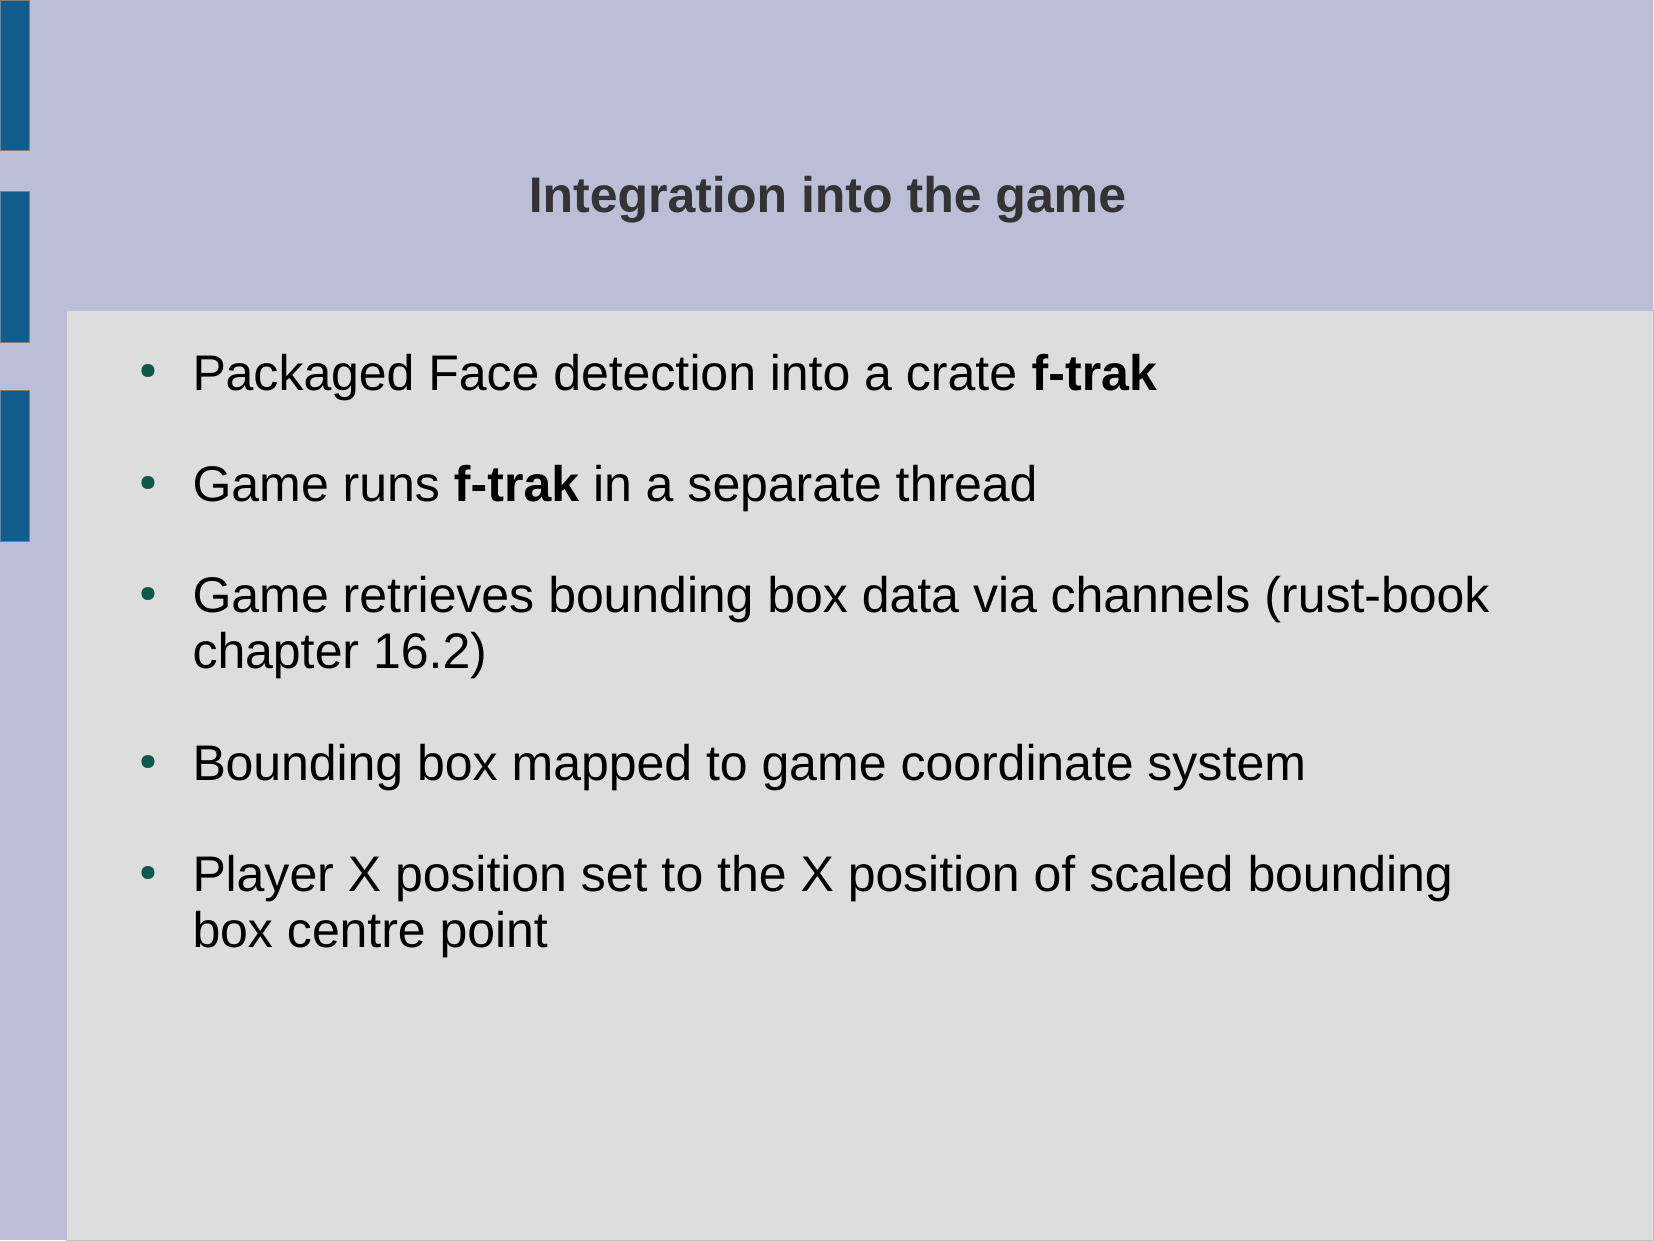

# Integration into the game
Packaged Face detection into a crate f-trak
Game runs f-trak in a separate thread
Game retrieves bounding box data via channels (rust-book chapter 16.2)
Bounding box mapped to game coordinate system
Player X position set to the X position of scaled bounding box centre point